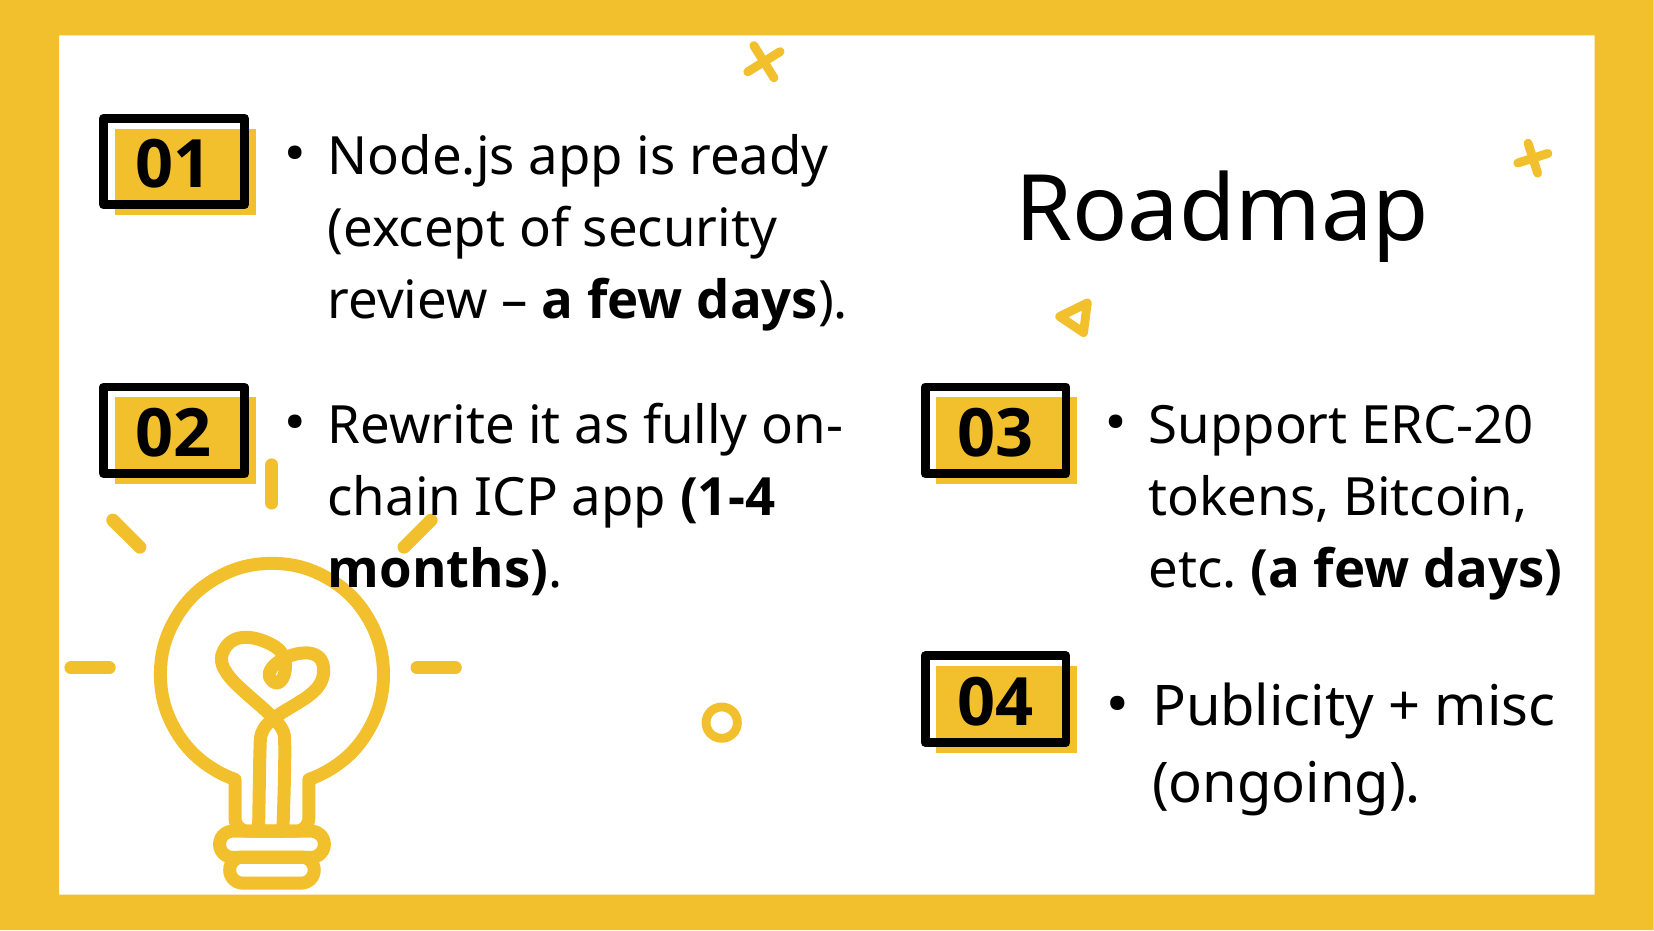

# Roadmap
Node.js app is ready (except of security review – a few days).
Rewrite it as fully on-chain ICP app (1-4 months).
Support ERC-20 tokens, Bitcoin, etc. (a few days)
Publicity + misc (ongoing).